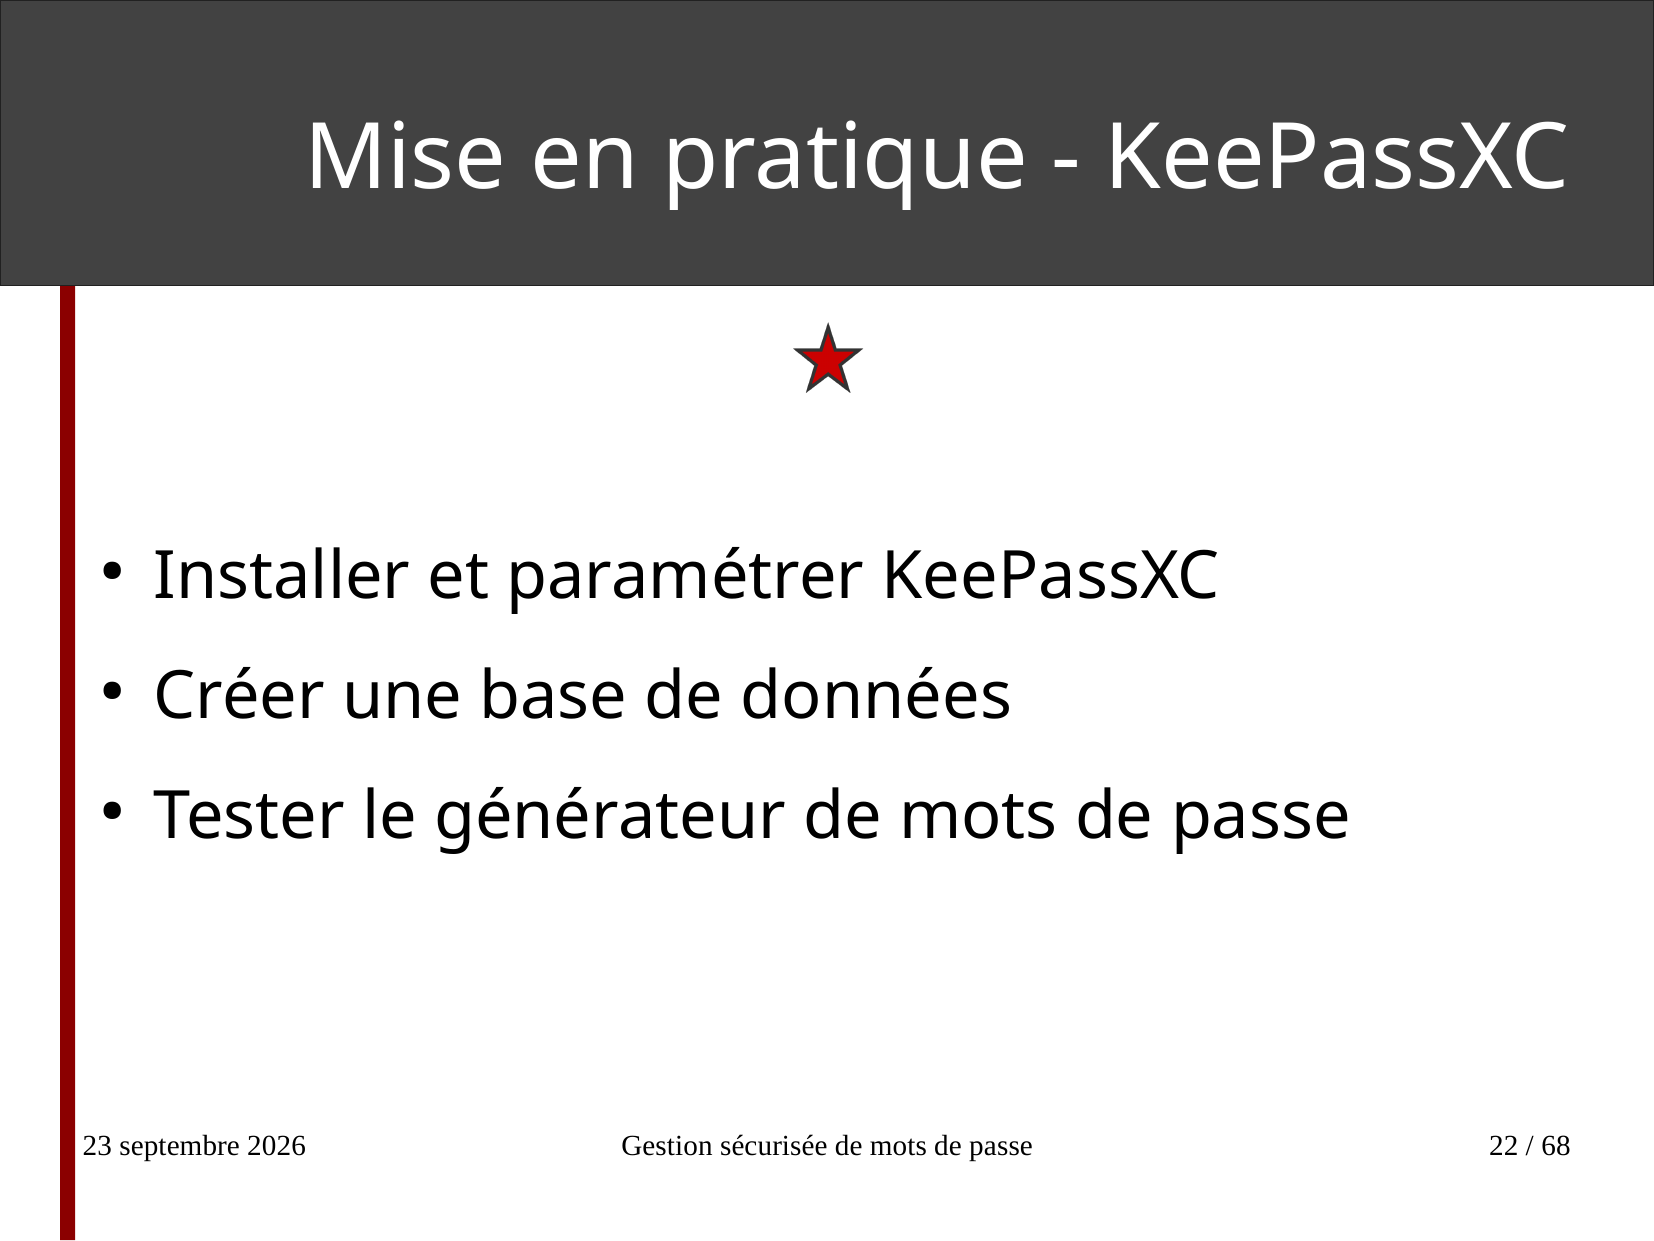

# Mise en pratique - KeePassXC
Installer et paramétrer KeePassXC
Créer une base de données
Tester le générateur de mots de passe
Gestion sécurisée de mots de passe
22